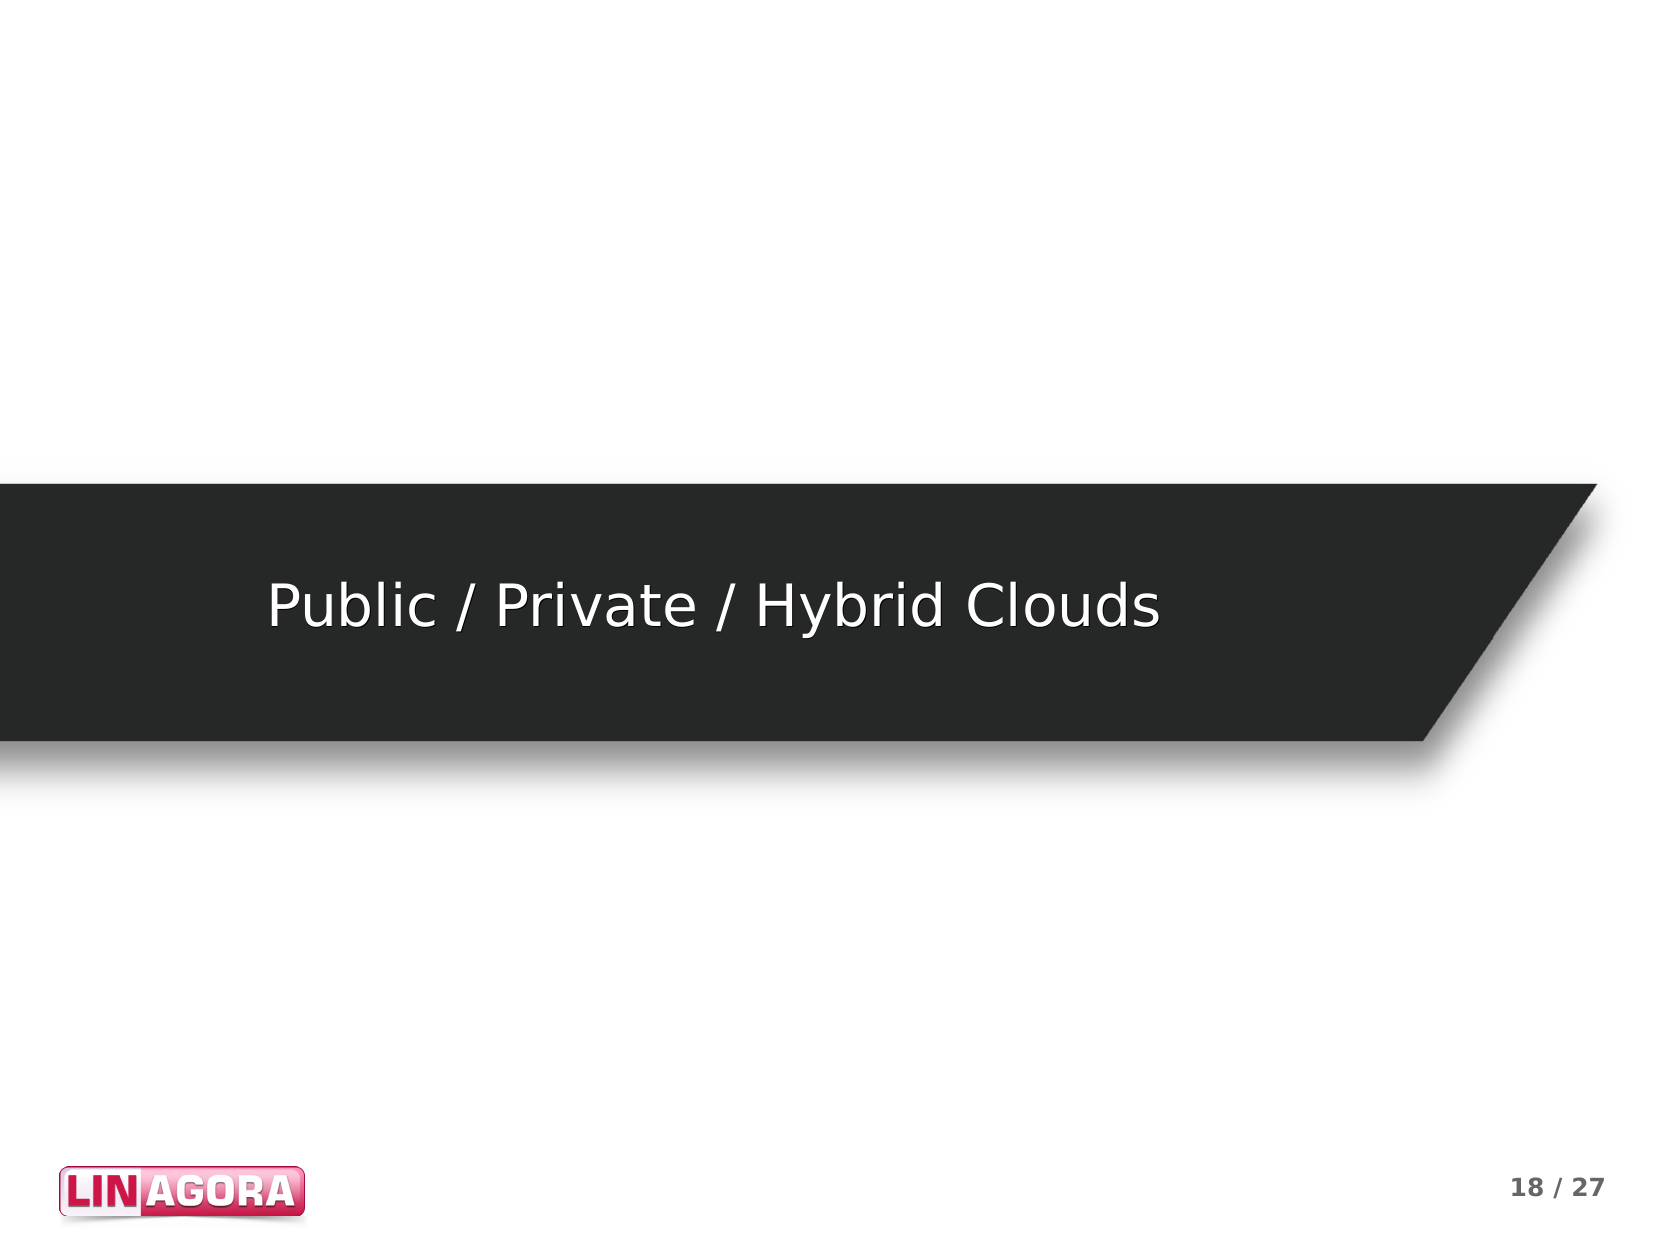

# Public / Private / Hybrid Clouds